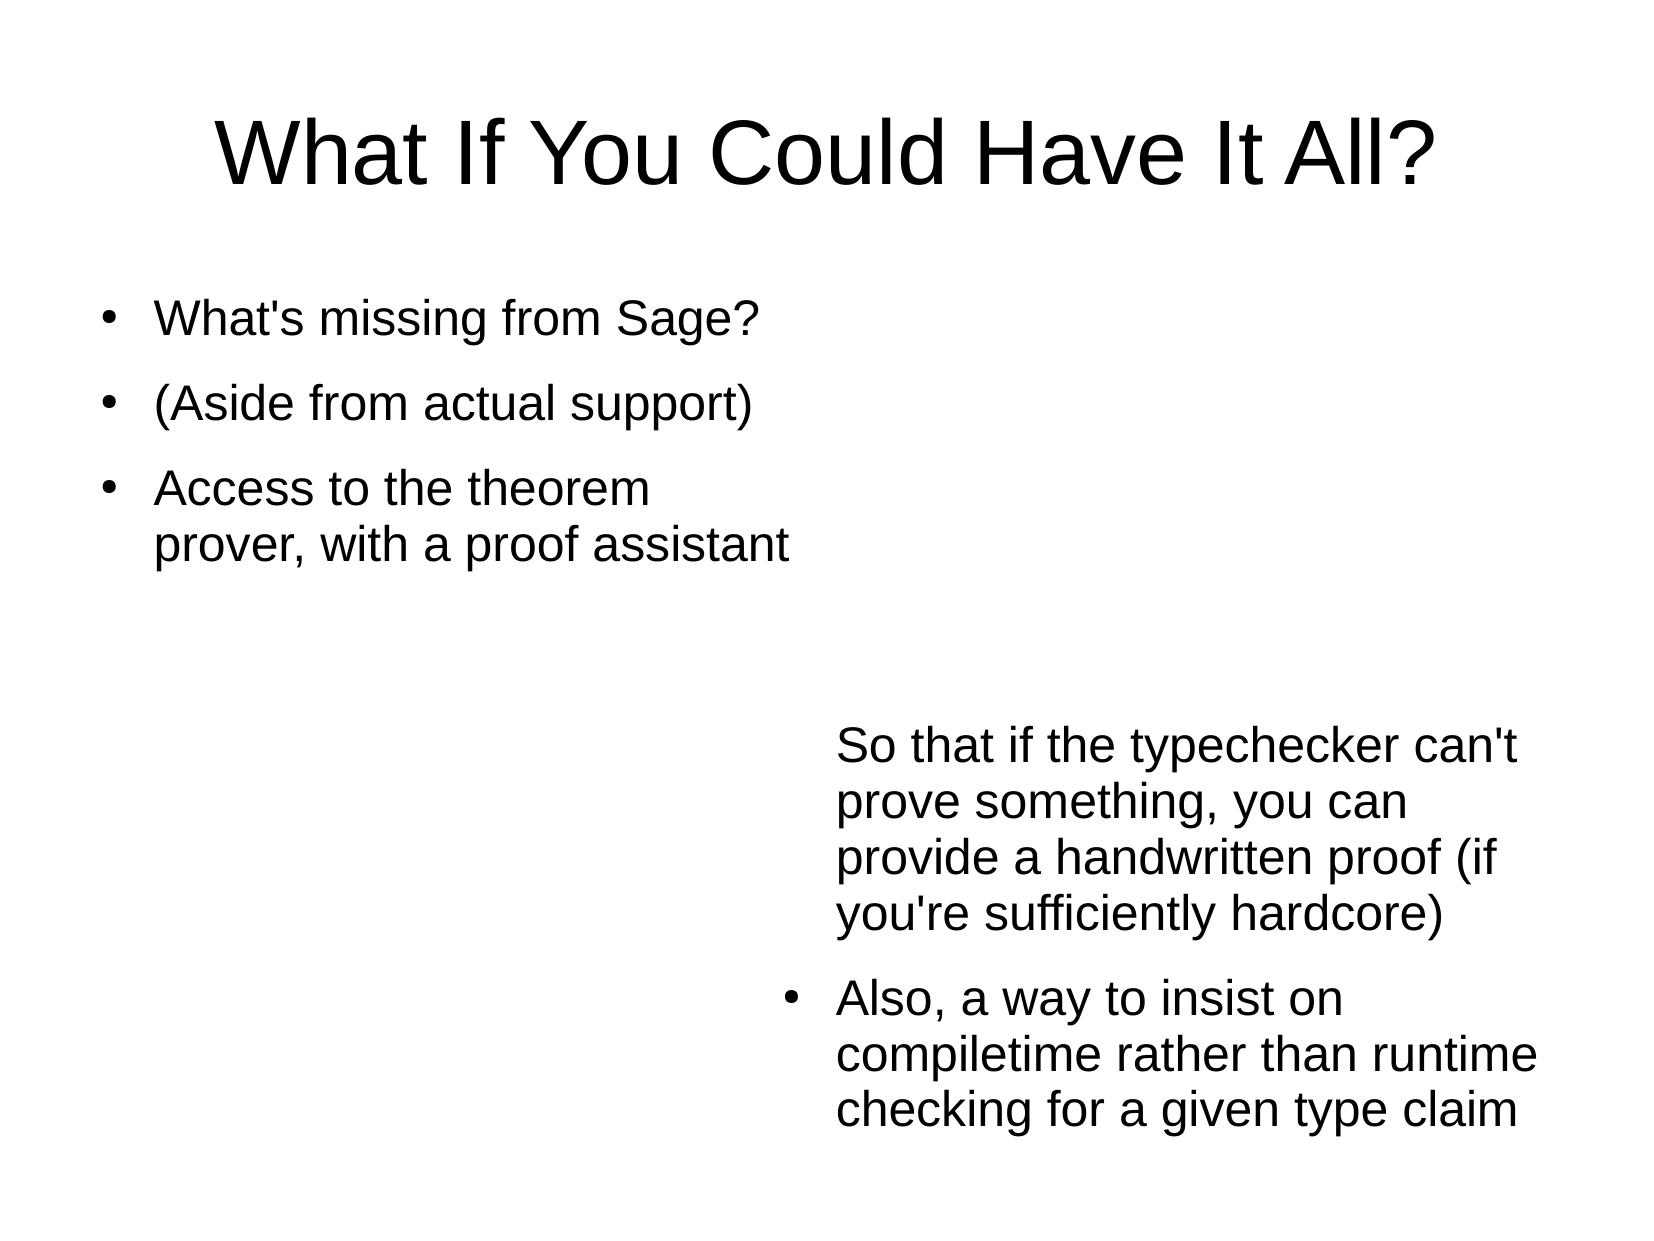

# What If You Could Have It All?
What's missing from Sage?
(Aside from actual support)
Access to the theorem prover, with a proof assistant
So that if the typechecker can't prove something, you can provide a handwritten proof (if you're sufficiently hardcore)
Also, a way to insist on compiletime rather than runtime checking for a given type claim